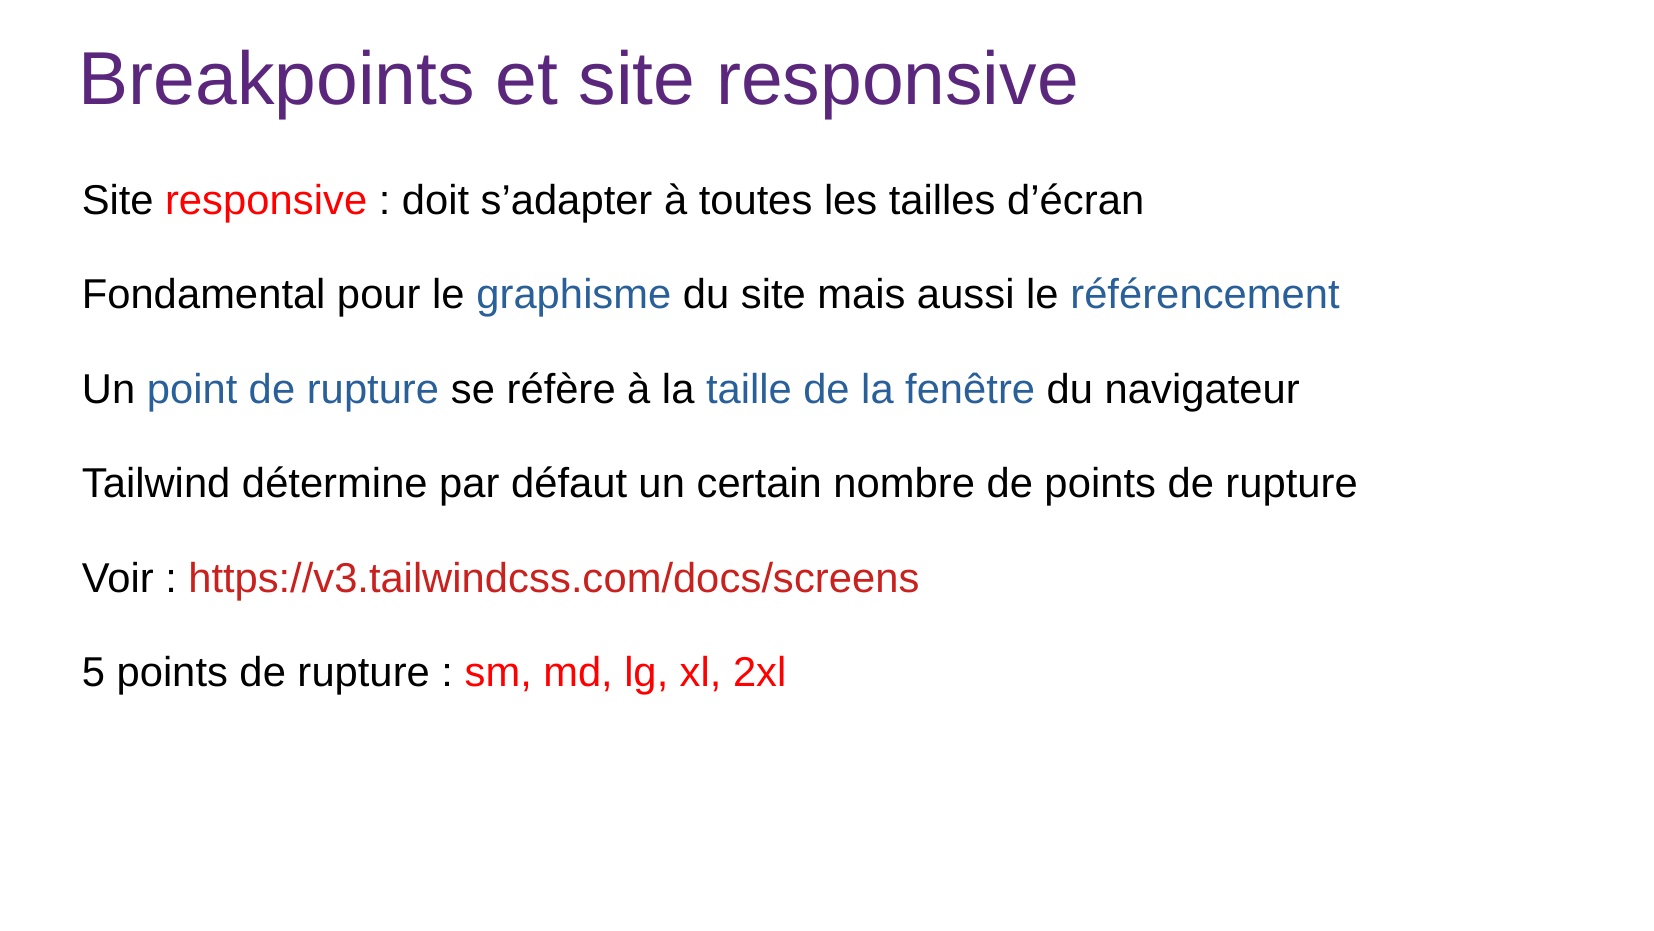

# Breakpoints et site responsive
Site responsive : doit s’adapter à toutes les tailles d’écran
Fondamental pour le graphisme du site mais aussi le référencement
Un point de rupture se réfère à la taille de la fenêtre du navigateur
Tailwind détermine par défaut un certain nombre de points de rupture
Voir : https://v3.tailwindcss.com/docs/screens
5 points de rupture : sm, md, lg, xl, 2xl